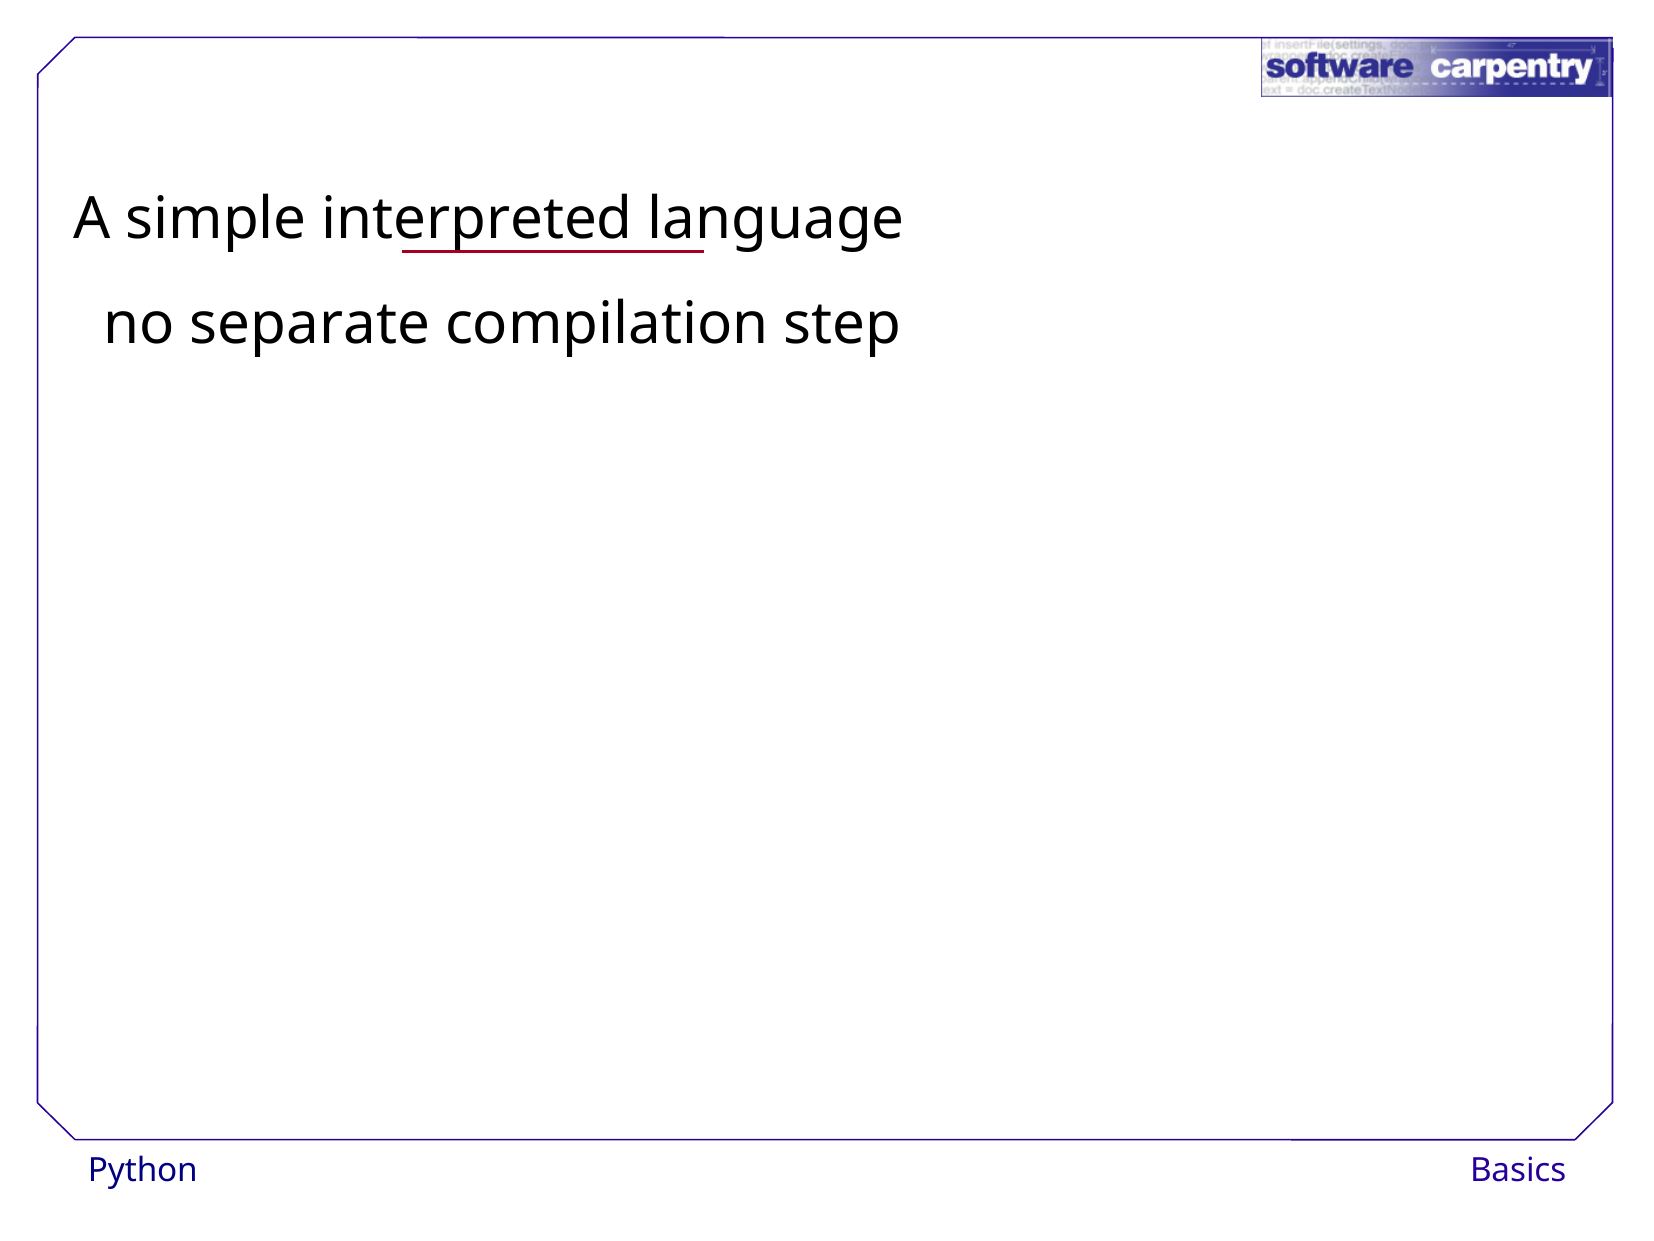

A simple interpreted language
 no separate compilation step